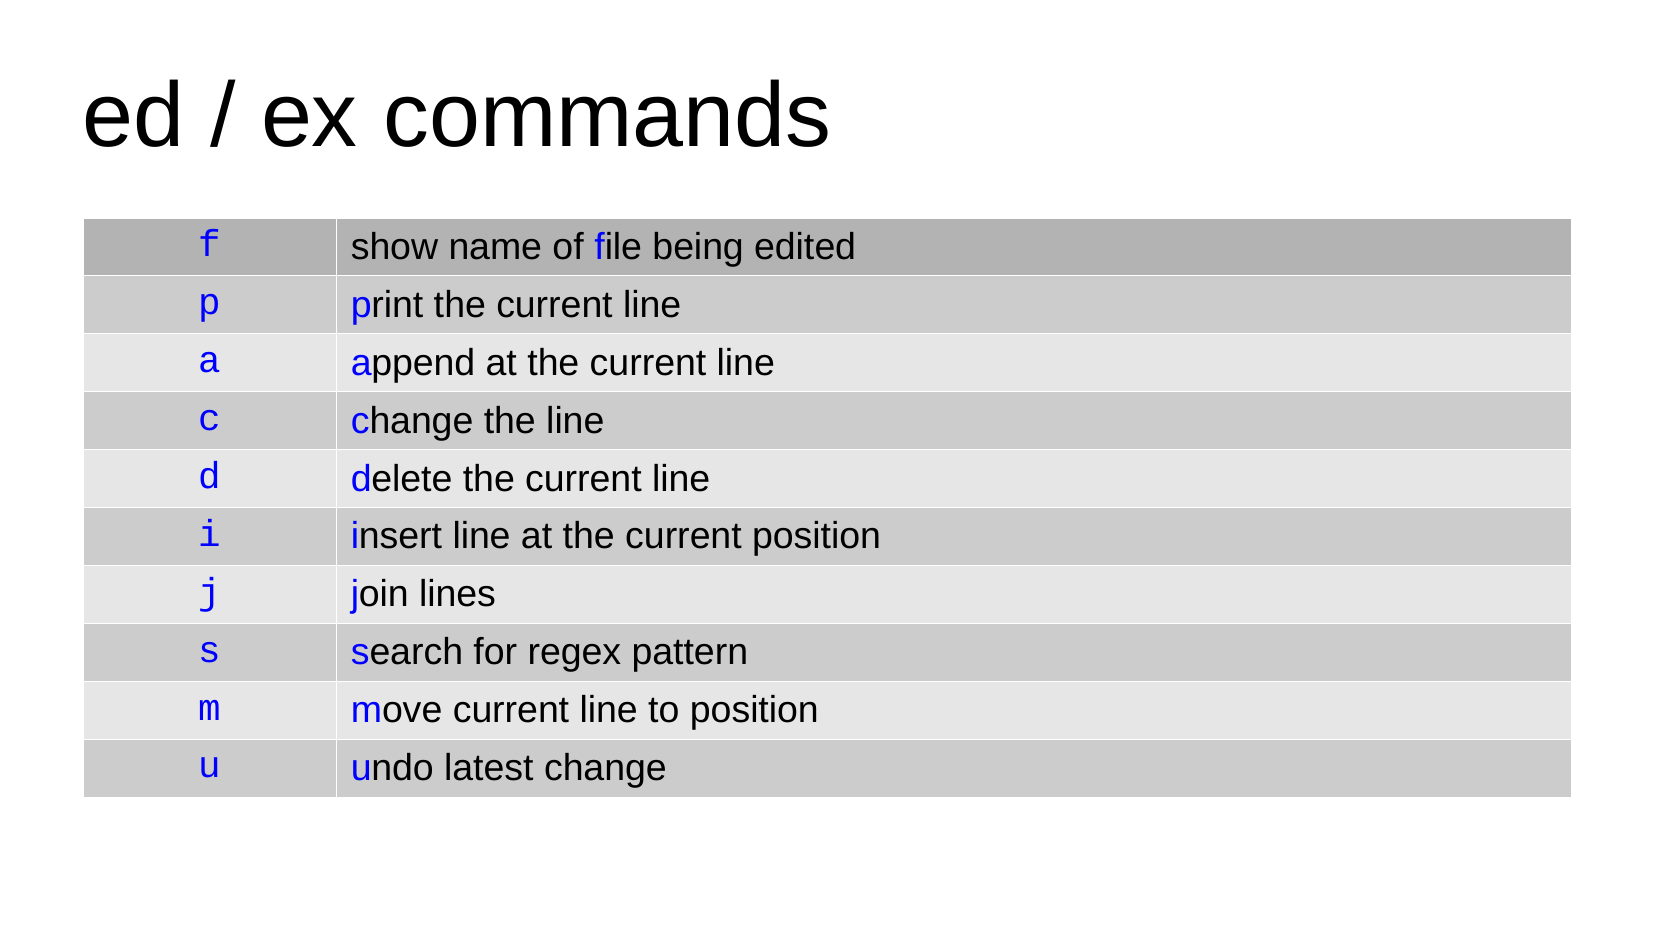

# ed / ex commands
| f | show name of file being edited |
| --- | --- |
| p | print the current line |
| a | append at the current line |
| c | change the line |
| d | delete the current line |
| i | insert line at the current position |
| j | join lines |
| s | search for regex pattern |
| m | move current line to position |
| u | undo latest change |